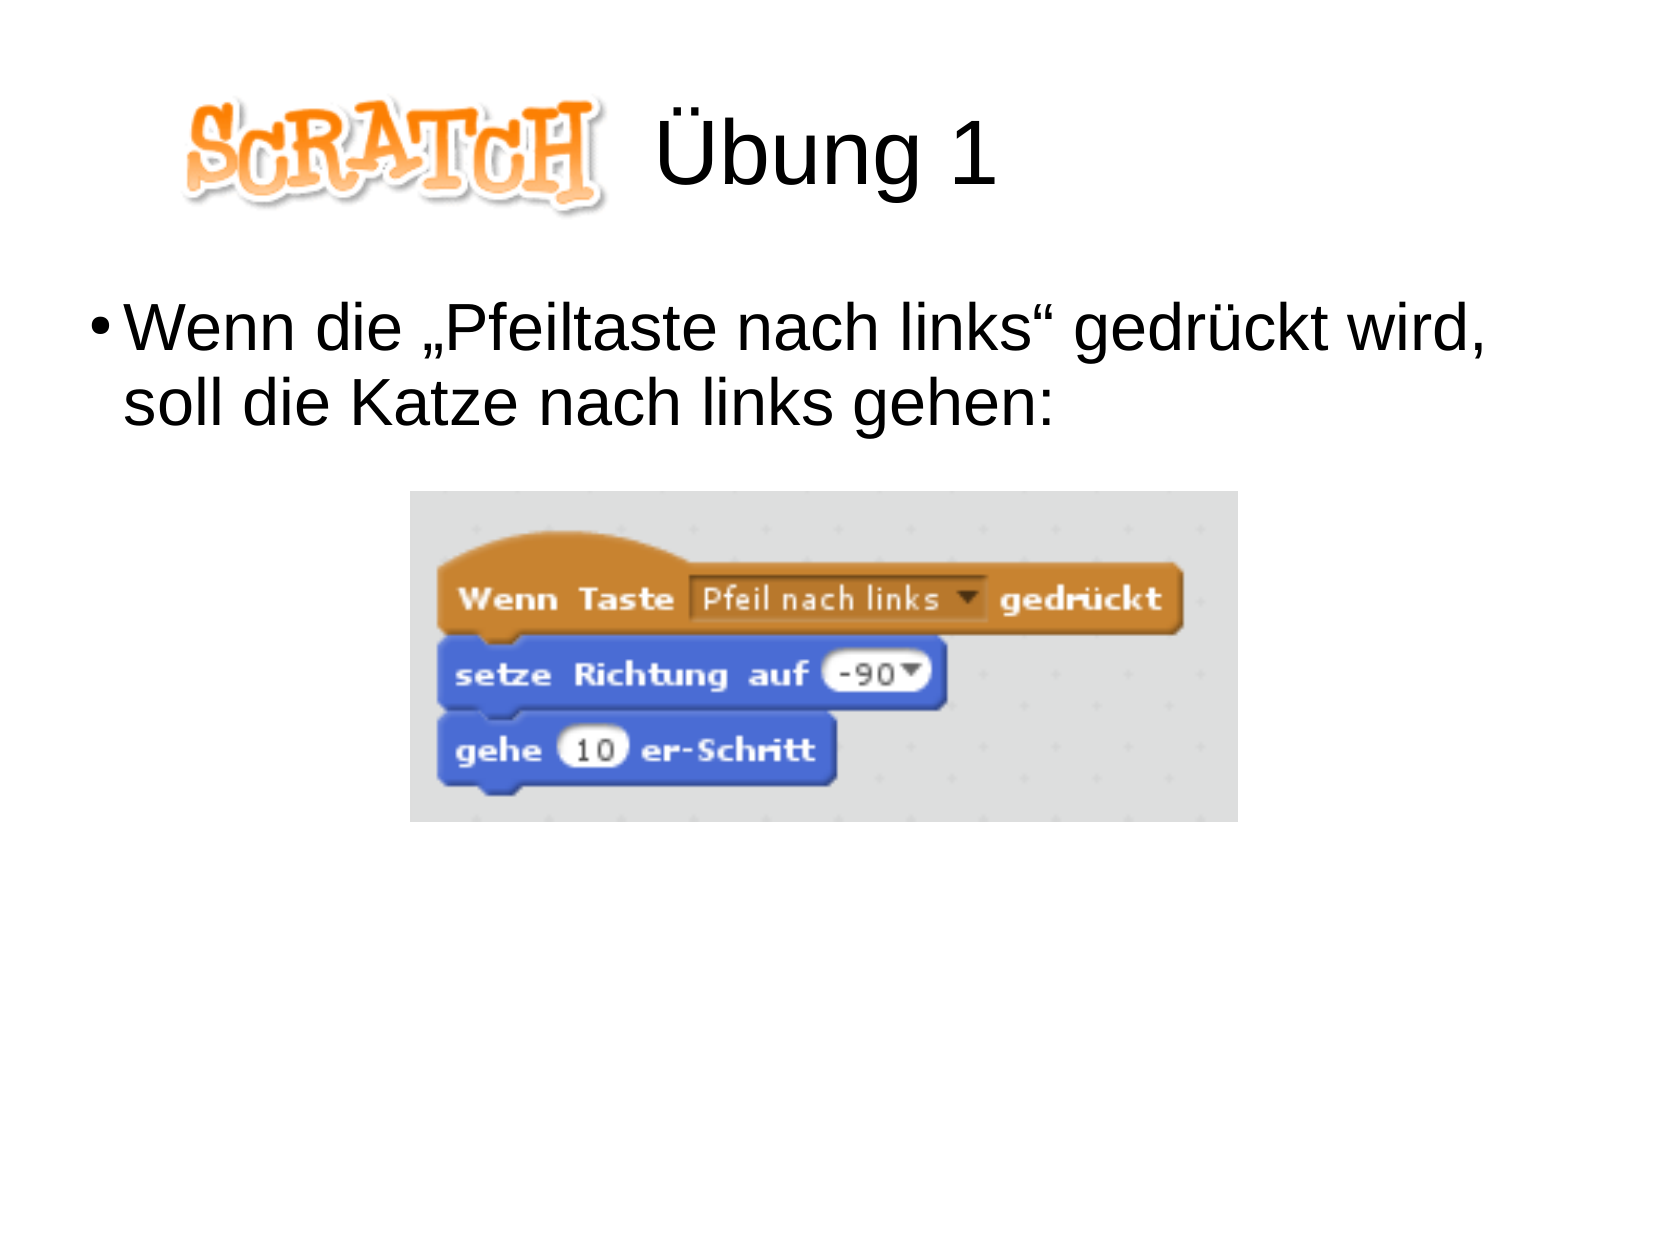

# Übung 1
Wenn die „Pfeiltaste nach links“ gedrückt wird, soll die Katze nach links gehen: